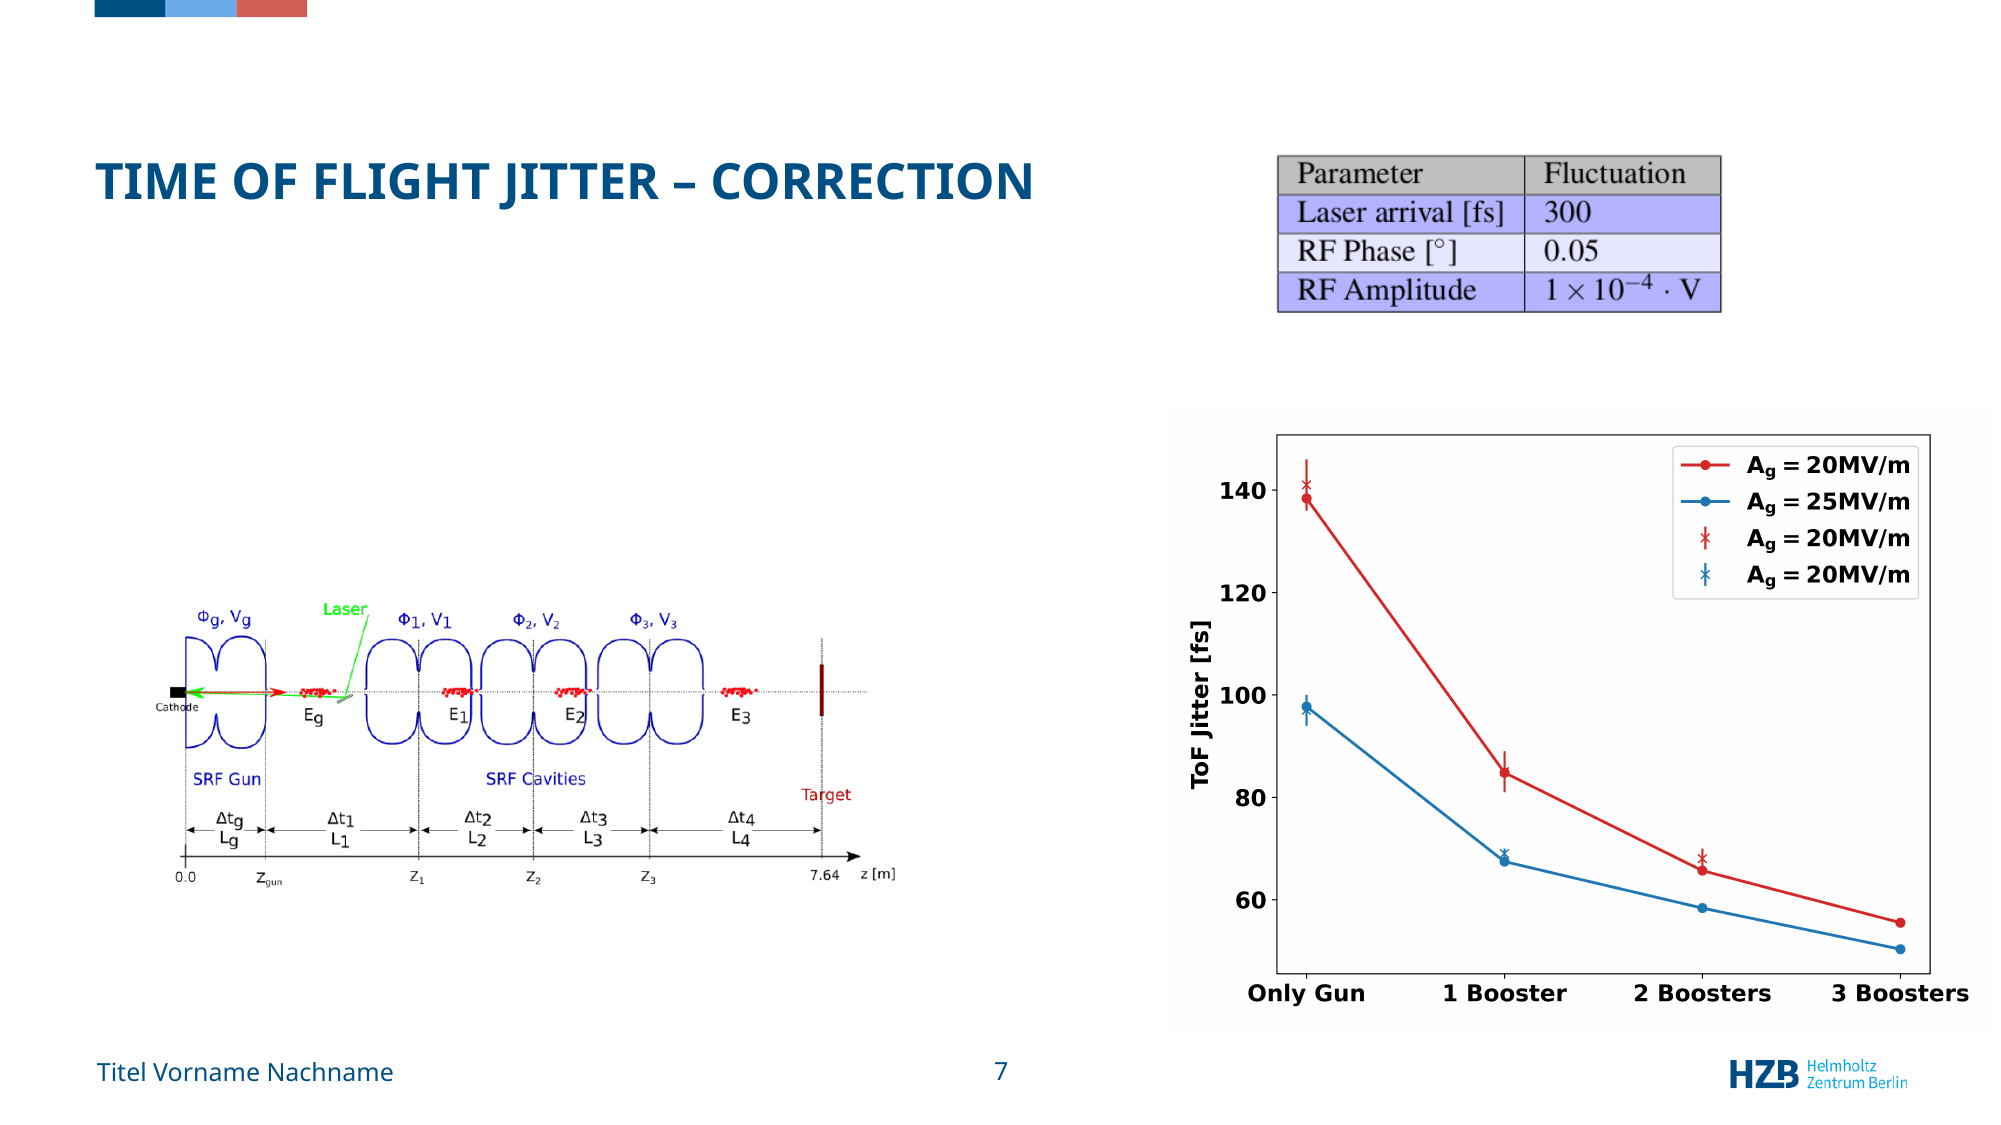

# Time of flight jitter – correction
Titel Vorname Nachname